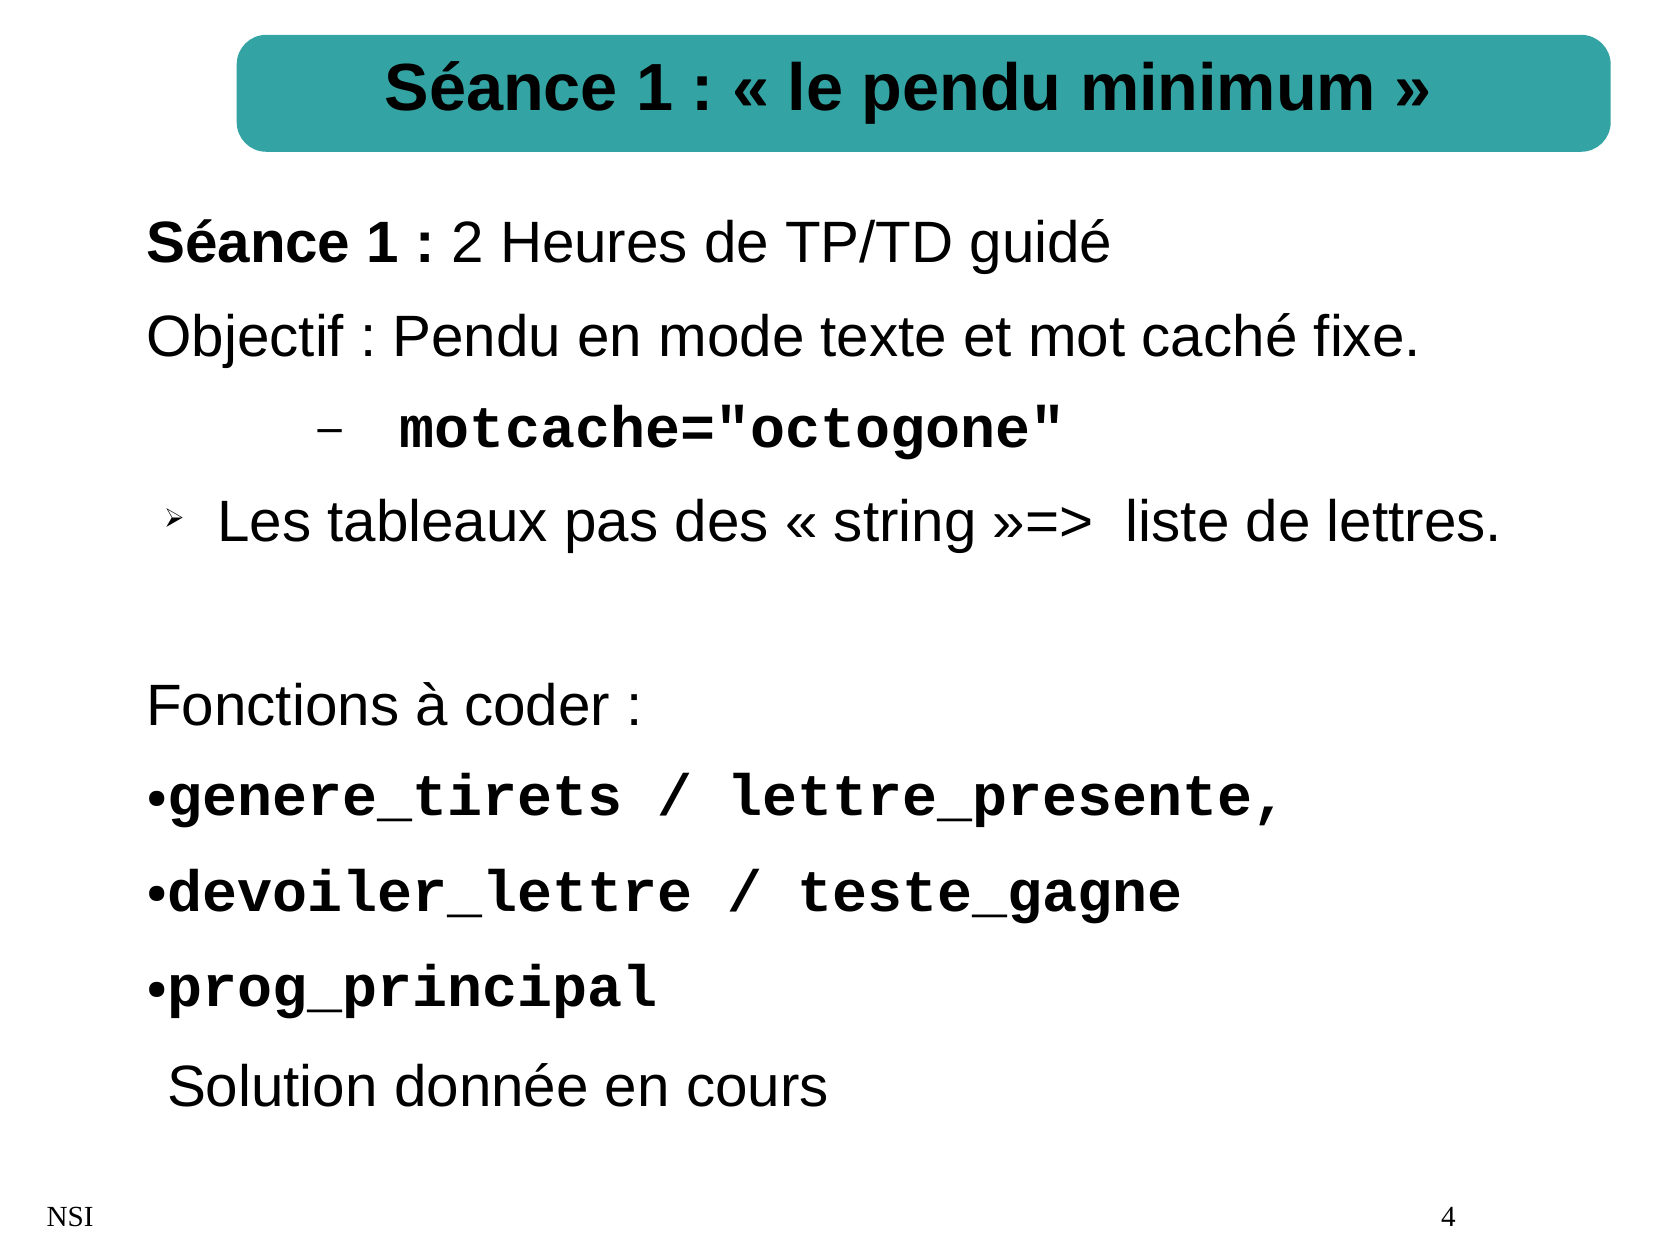

# Séance 1 : « le pendu minimum »
Séance 1 : 2 Heures de TP/TD guidé
Objectif : Pendu en mode texte et mot caché fixe.
 motcache="octogone"
Les tableaux pas des « string »=> liste de lettres.
Fonctions à coder :
genere_tirets / lettre_presente,
devoiler_lettre / teste_gagne
prog_principal
Solution donnée en cours